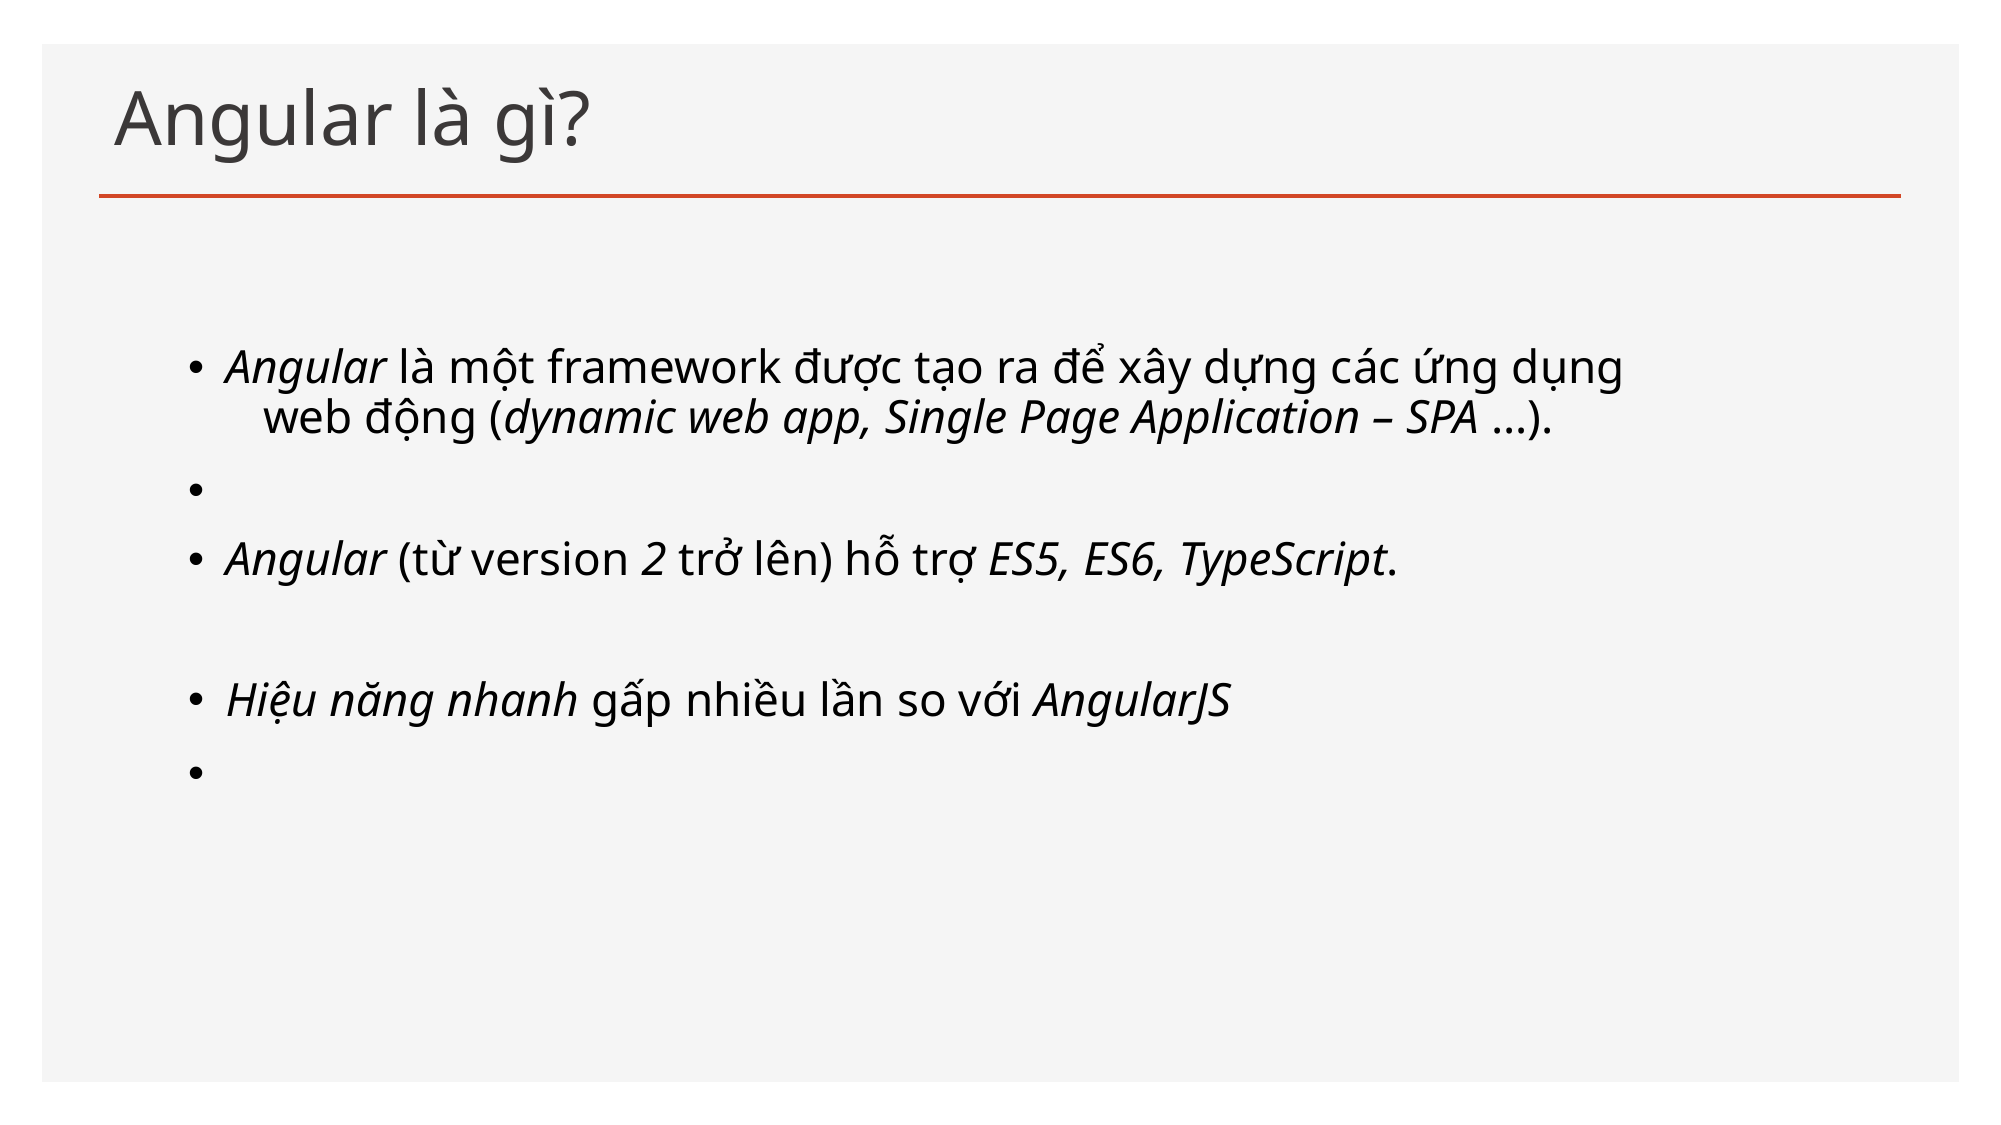

Angular là gì?
# Angular là một framework được tạo ra để xây dựng các ứng dụng web động (dynamic web app, Single Page Application – SPA …).
Angular (từ version 2 trở lên) hỗ trợ ES5, ES6, TypeScript.
Hiệu năng nhanh gấp nhiều lần so với AngularJS